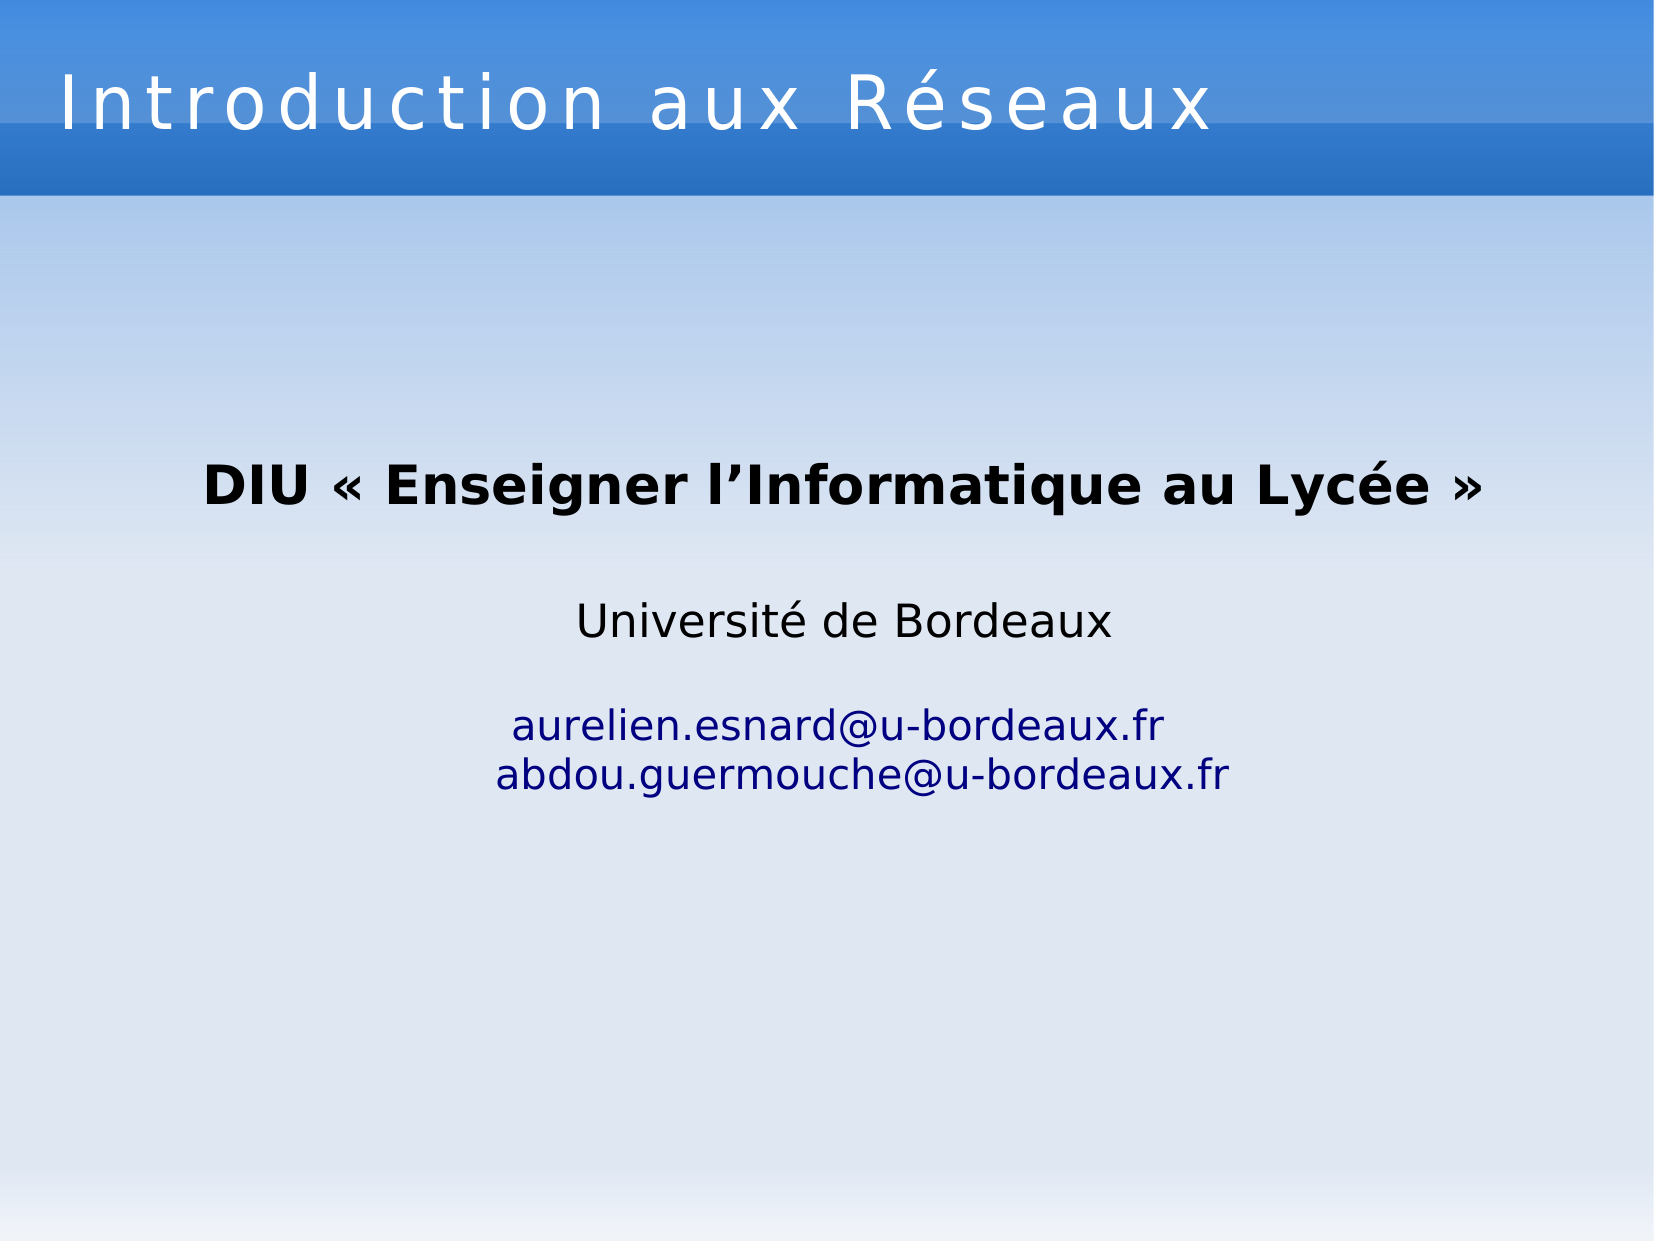

# Introduction aux Réseaux
DIU « Enseigner l’Informatique au Lycée »
Université de Bordeaux
aurelien.esnard@u-bordeaux.fr
abdou.guermouche@u-bordeaux.fr